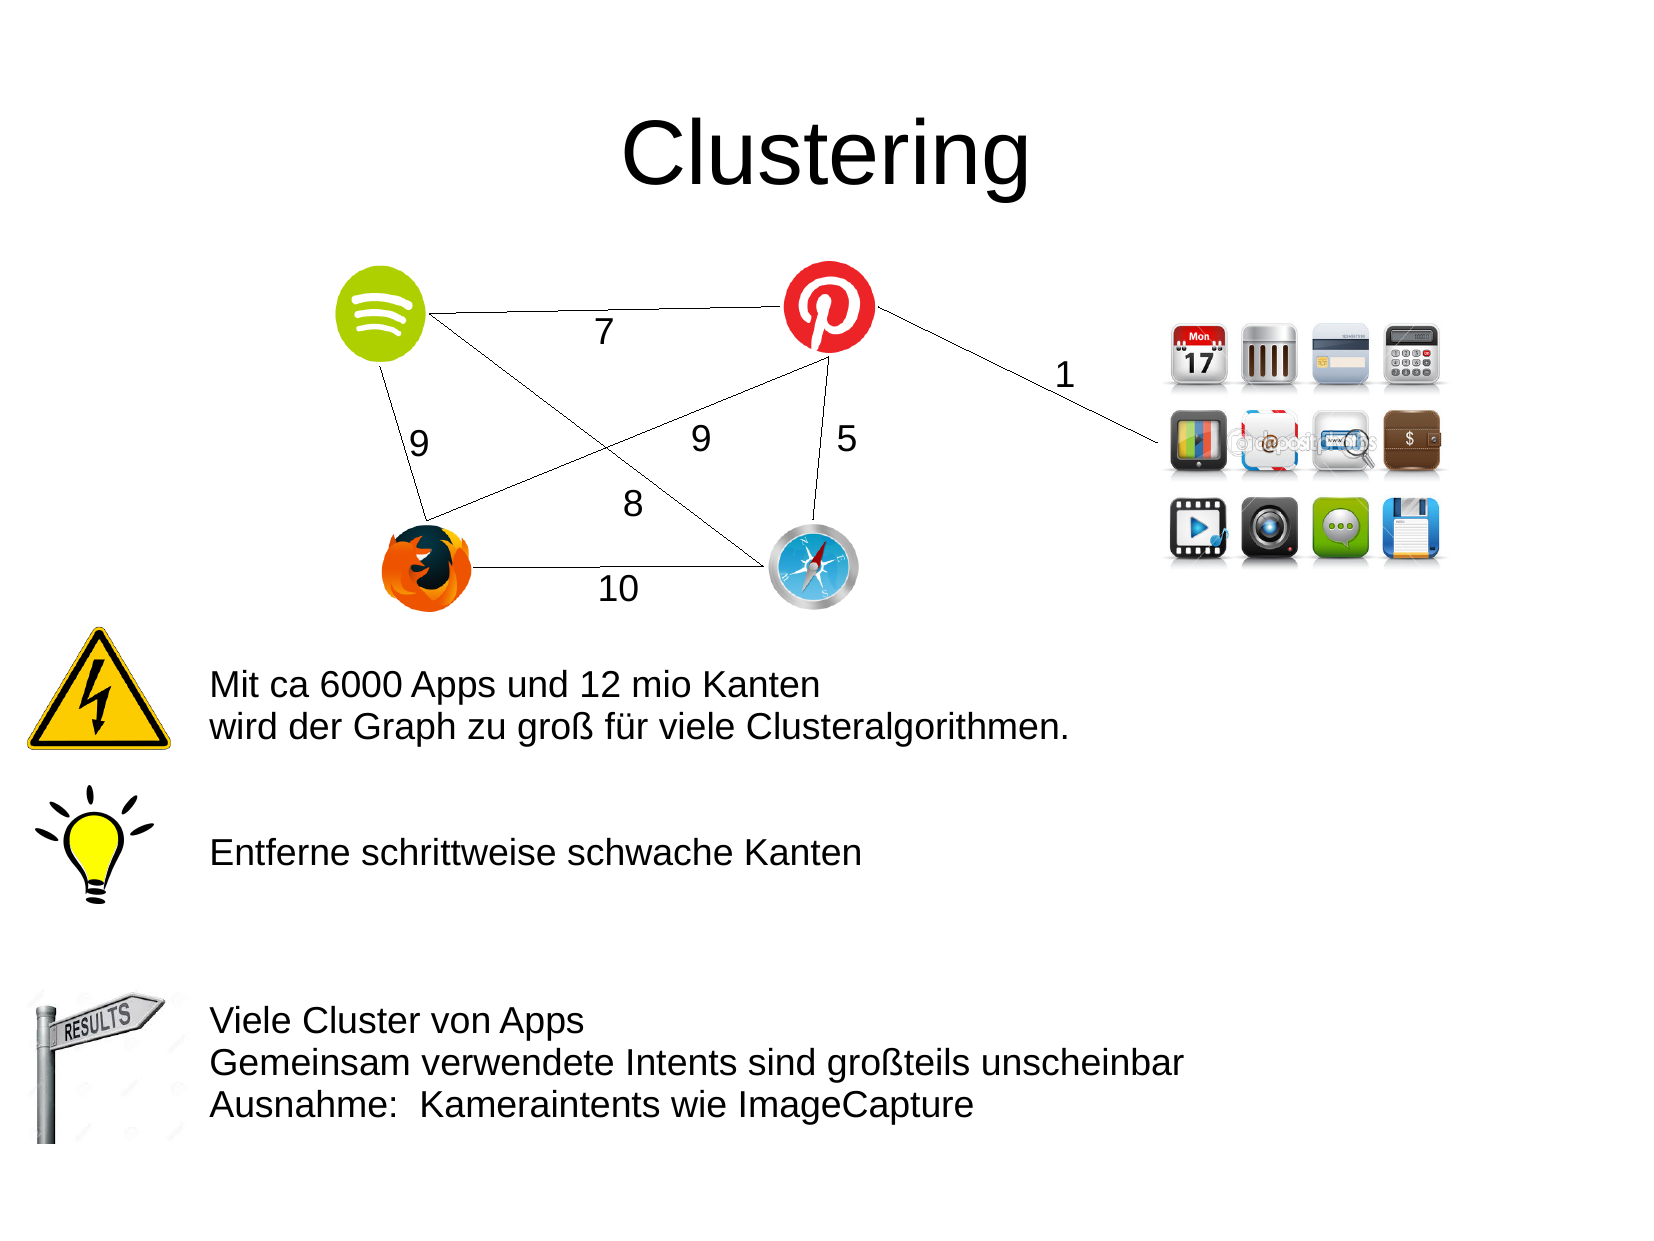

# Clustering
 Mit ca 6000 Apps und 12 mio Kanten
 wird der Graph zu groß für viele Clusteralgorithmen.
 Entferne schrittweise schwache Kanten
 Viele Cluster von Apps
 Gemeinsam verwendete Intents sind großteils unscheinbar
 Ausnahme: Kameraintents wie ImageCapture